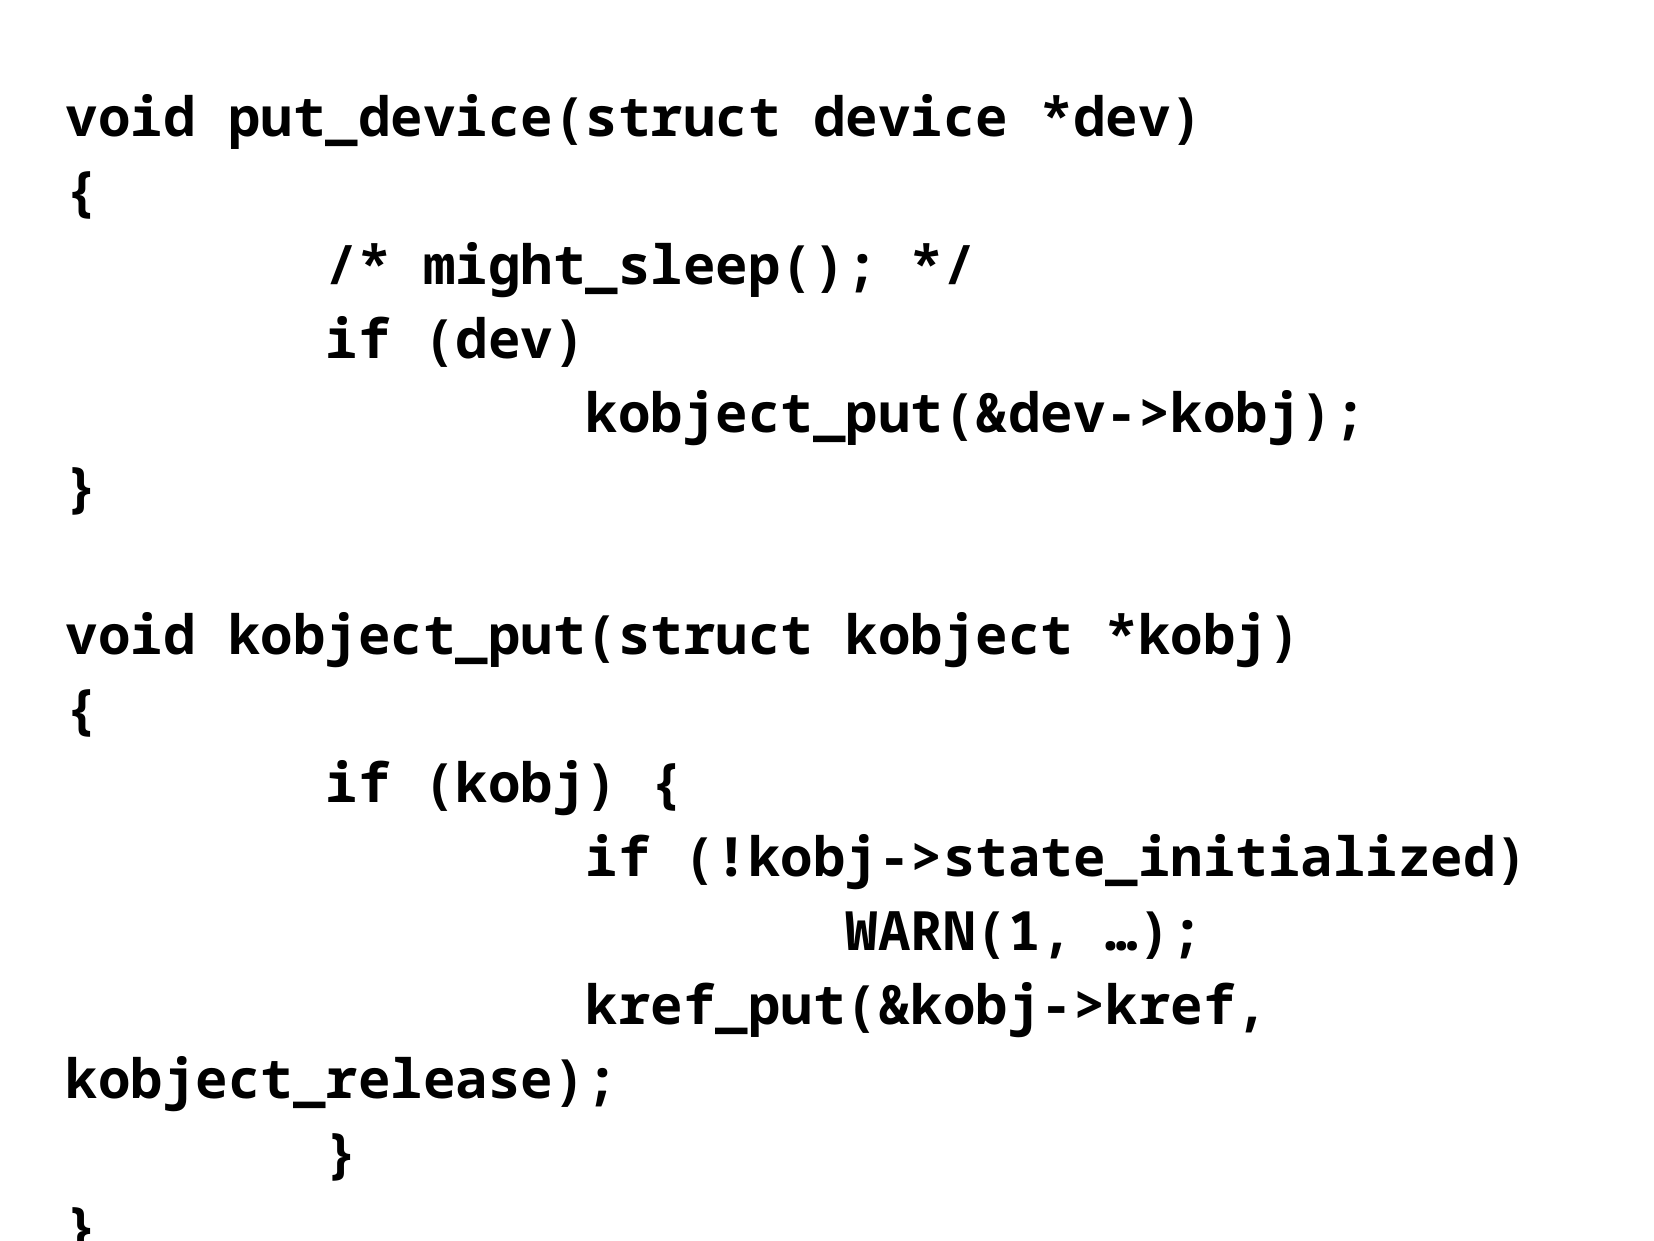

void put_device(struct device *dev)
{
 /* might_sleep(); */
 if (dev)
 kobject_put(&dev->kobj);
}
void kobject_put(struct kobject *kobj)
{
 if (kobj) {
 if (!kobj->state_initialized)
 WARN(1, …);
 kref_put(&kobj->kref, kobject_release);
 }
}
2.6.20 to 2.6.24-rc8